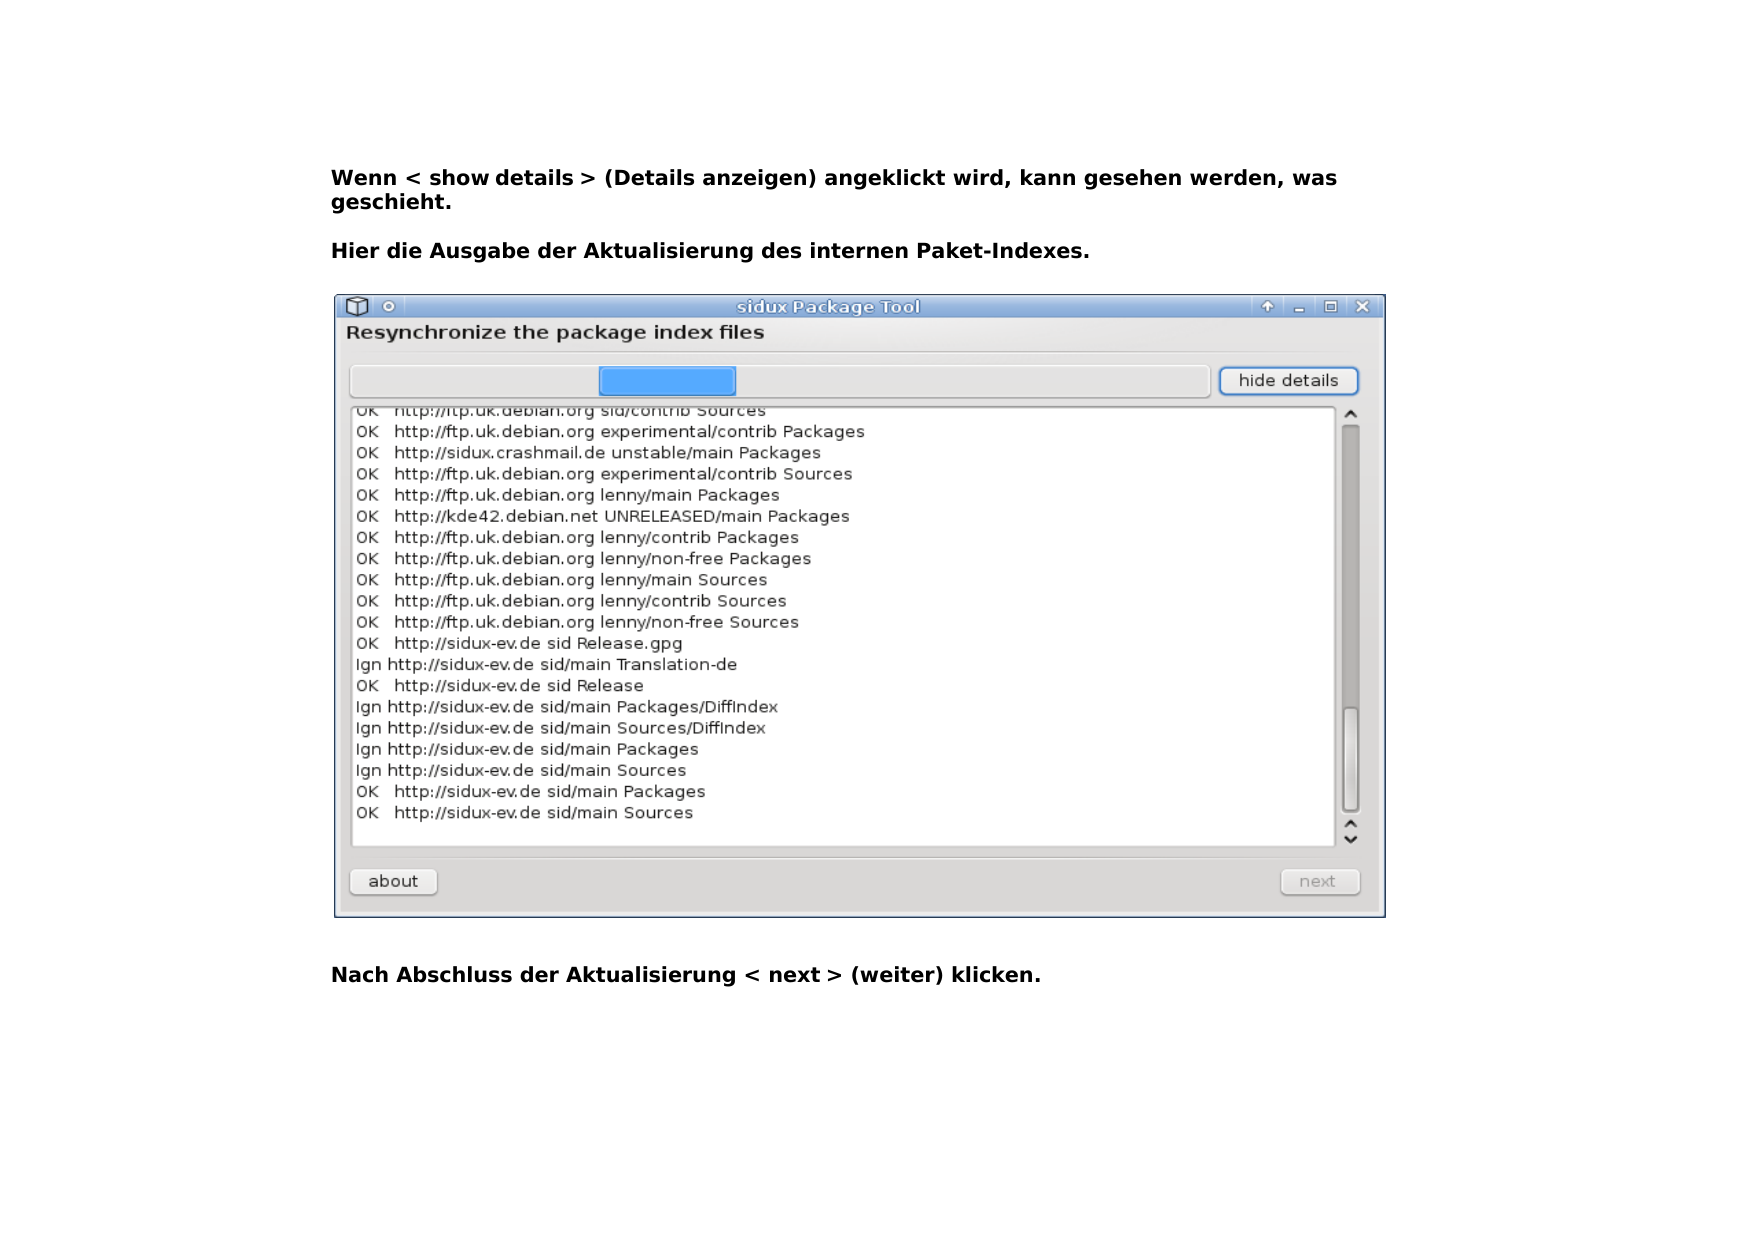

Wenn < show details > (Details anzeigen) angeklickt wird, kann gesehen werden, was geschieht.
Hier die Ausgabe der Aktualisierung des internen Paket-Indexes.
Nach Abschluss der Aktualisierung < next > (weiter) klicken.